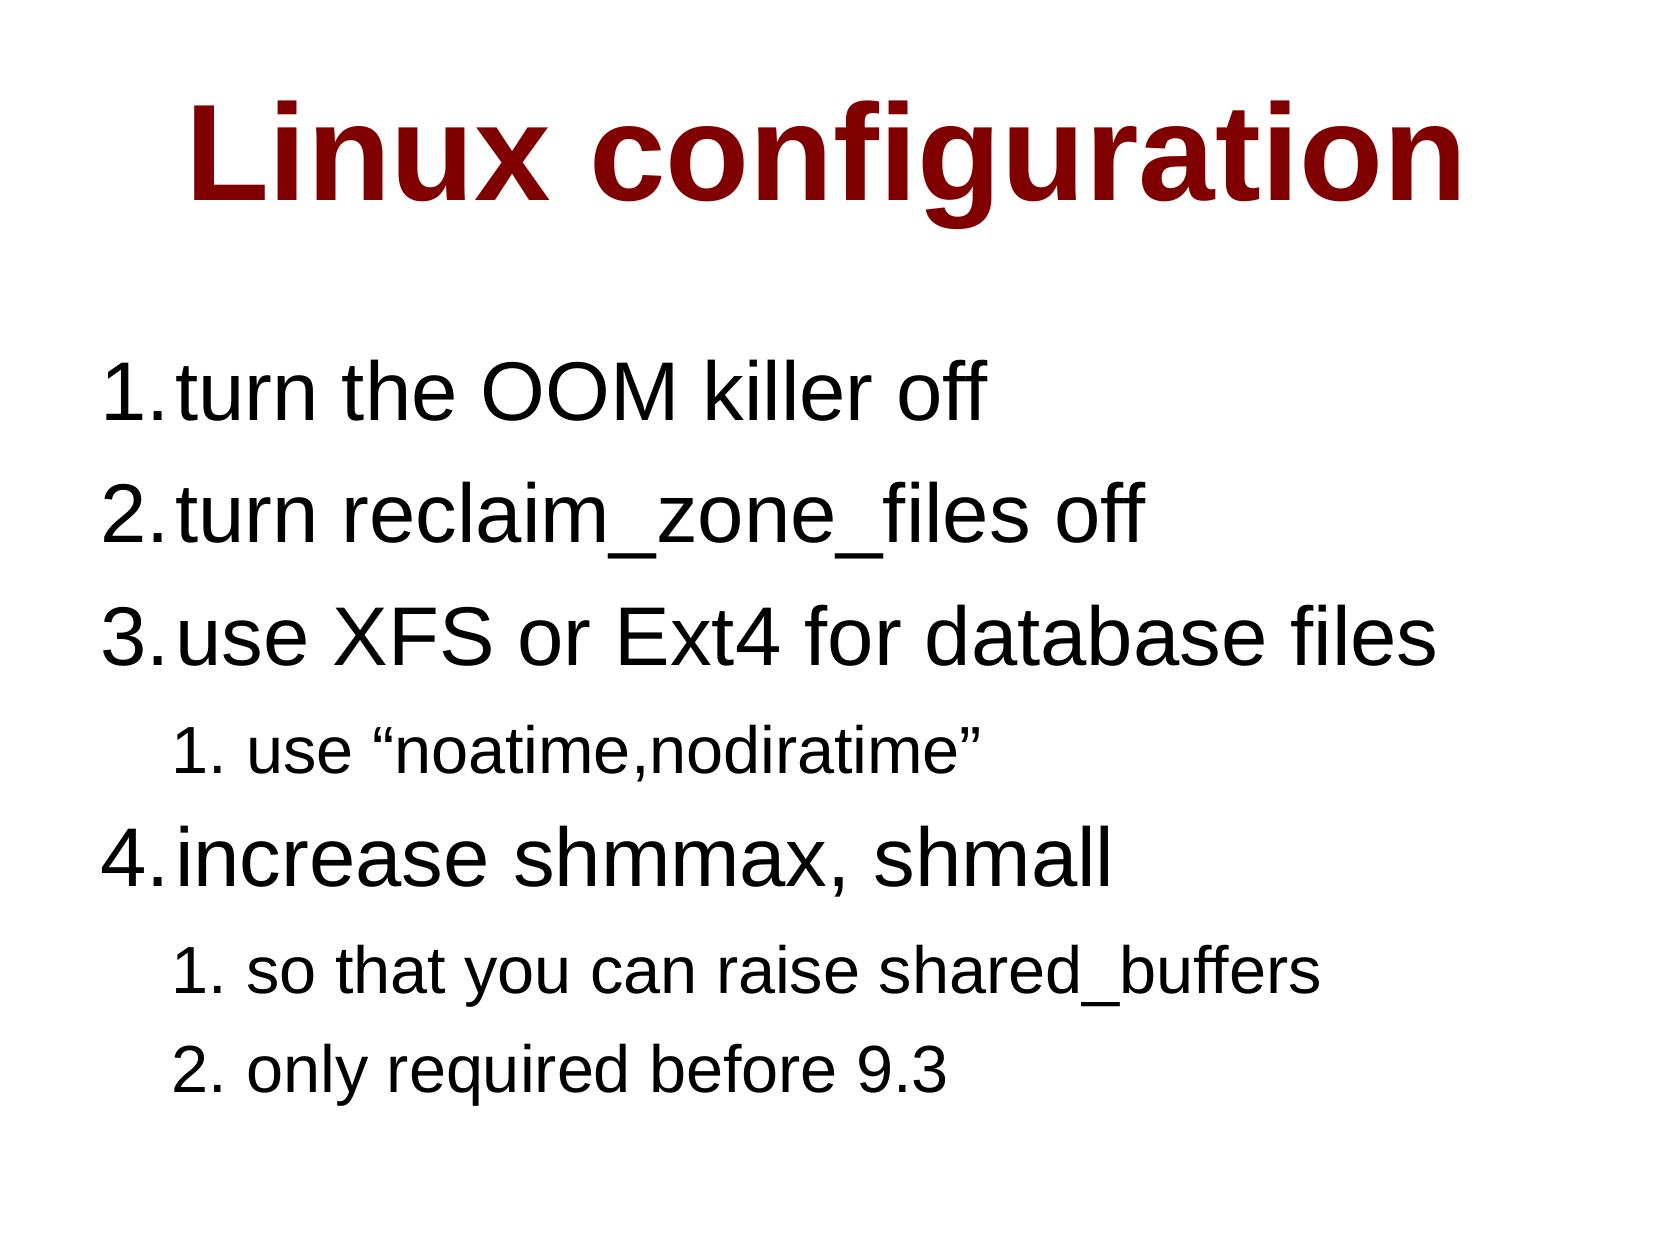

# Linux configuration
turn the OOM killer off
turn reclaim_zone_files off
use XFS or Ext4 for database files
use “noatime,nodiratime”
increase shmmax, shmall
so that you can raise shared_buffers
only required before 9.3